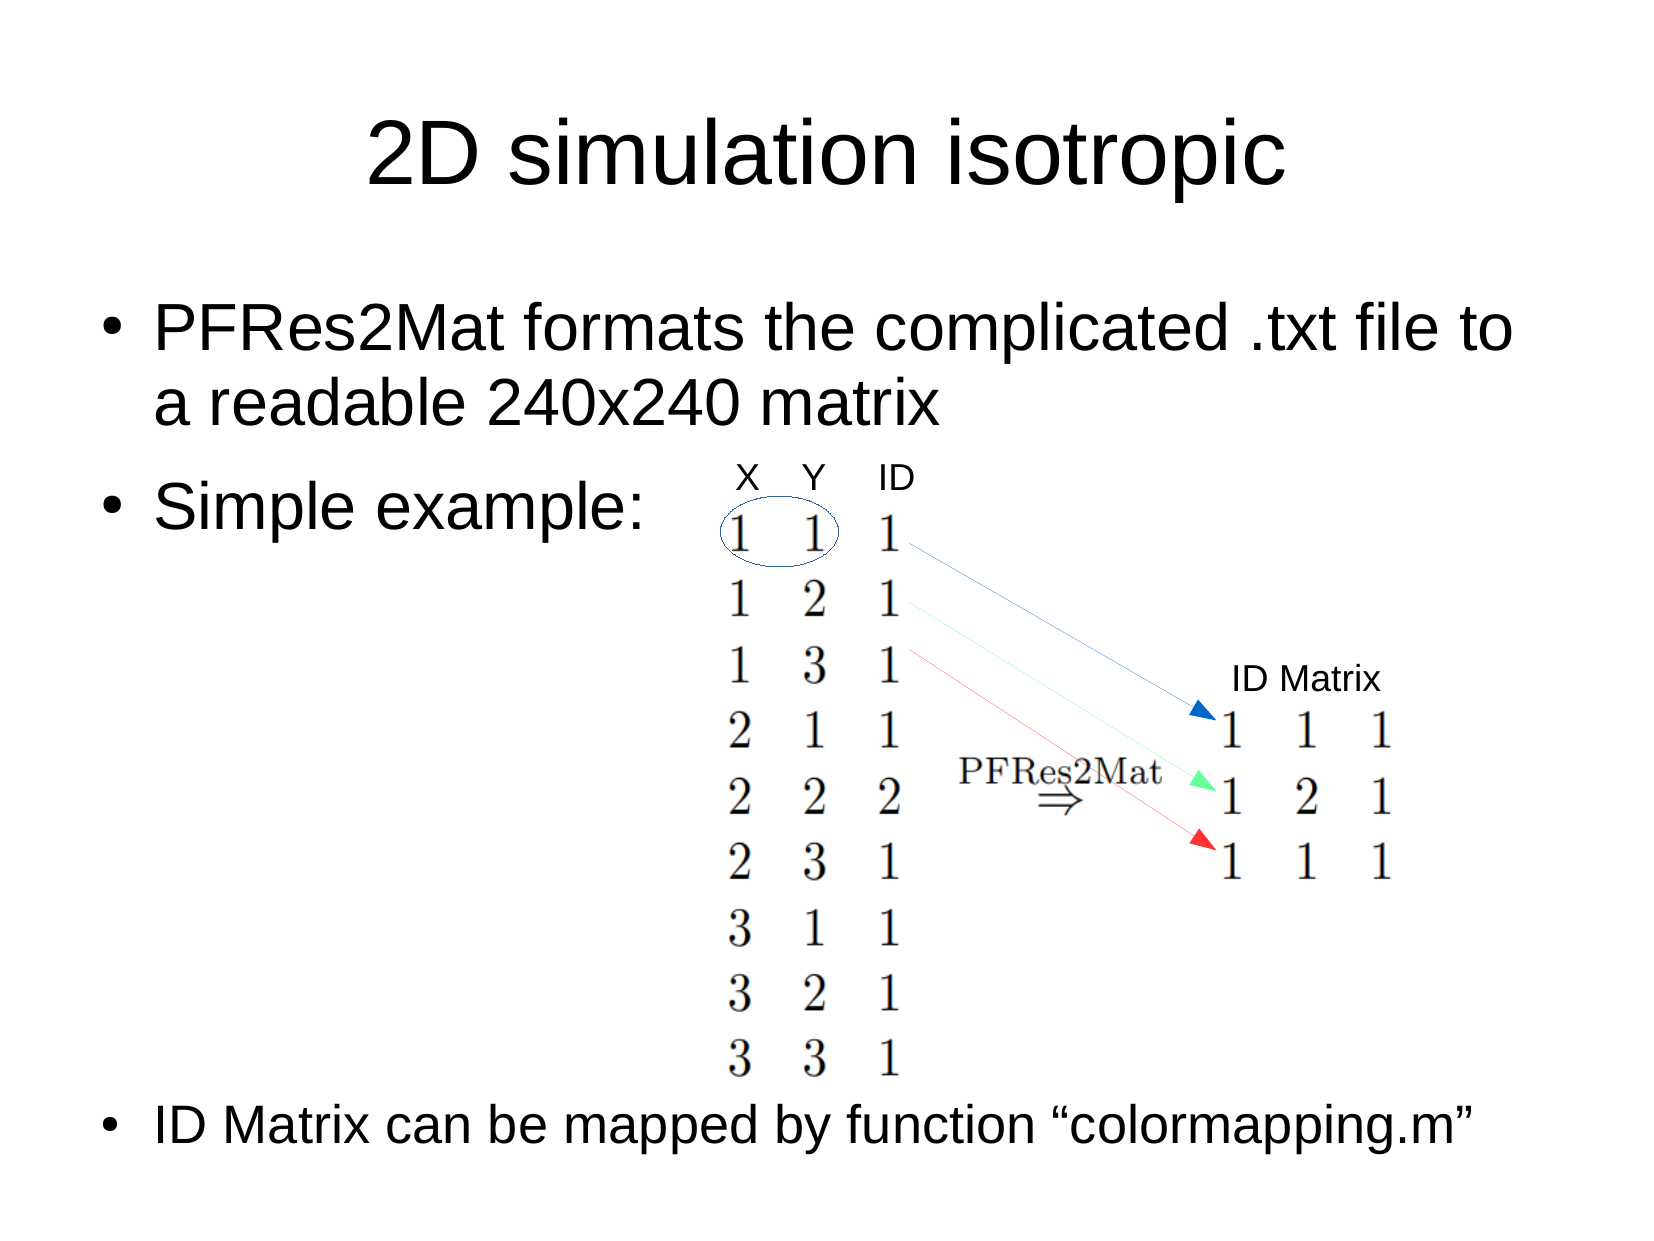

# 2D simulation isotropic
PFRes2Mat formats the complicated .txt file to a readable 240x240 matrix
Simple example:
ID Matrix can be mapped by function “colormapping.m”
X Y ID
ID Matrix